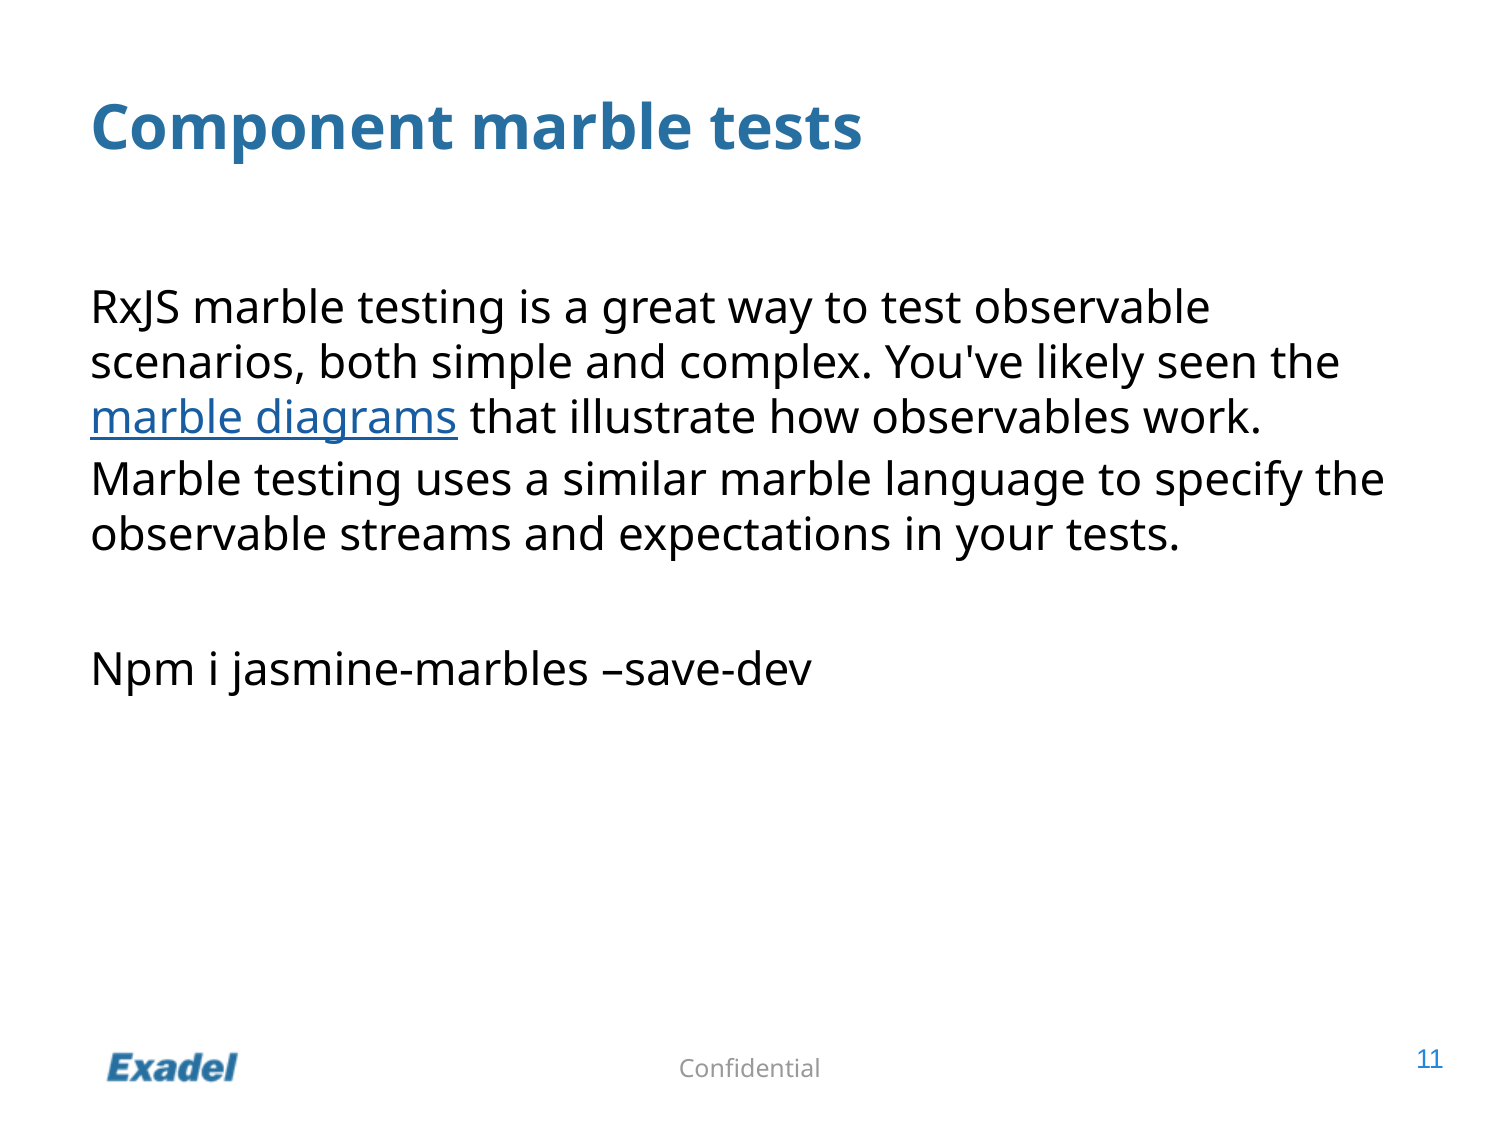

# Component marble tests
RxJS marble testing is a great way to test observable scenarios, both simple and complex. You've likely seen the marble diagrams that illustrate how observables work. Marble testing uses a similar marble language to specify the observable streams and expectations in your tests.
Npm i jasmine-marbles –save-dev